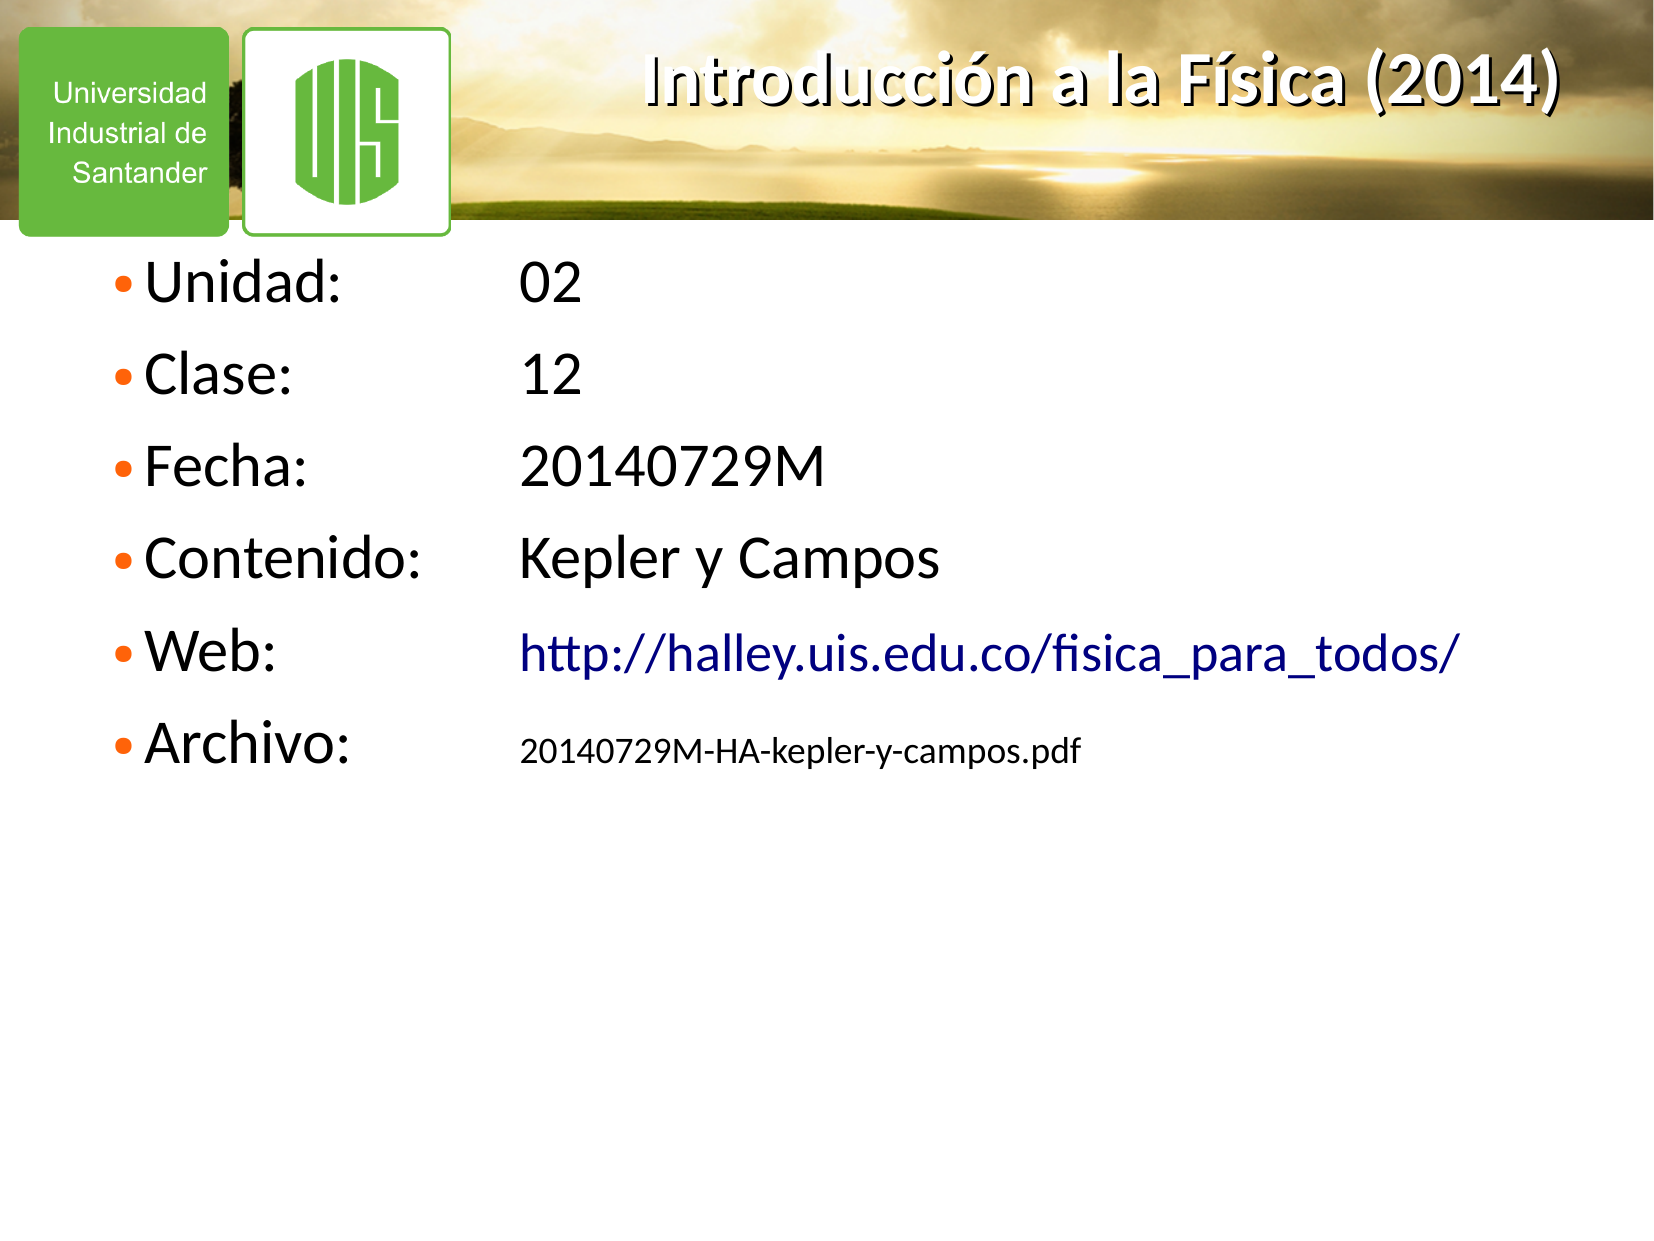

# Introducción a la Física (2014)
Unidad:			02
Clase:				12
Fecha:			20140729M
Contenido:		Kepler y Campos
Web:				http://halley.uis.edu.co/fisica_para_todos/
Archivo:			20140729M-HA-kepler-y-campos.pdf